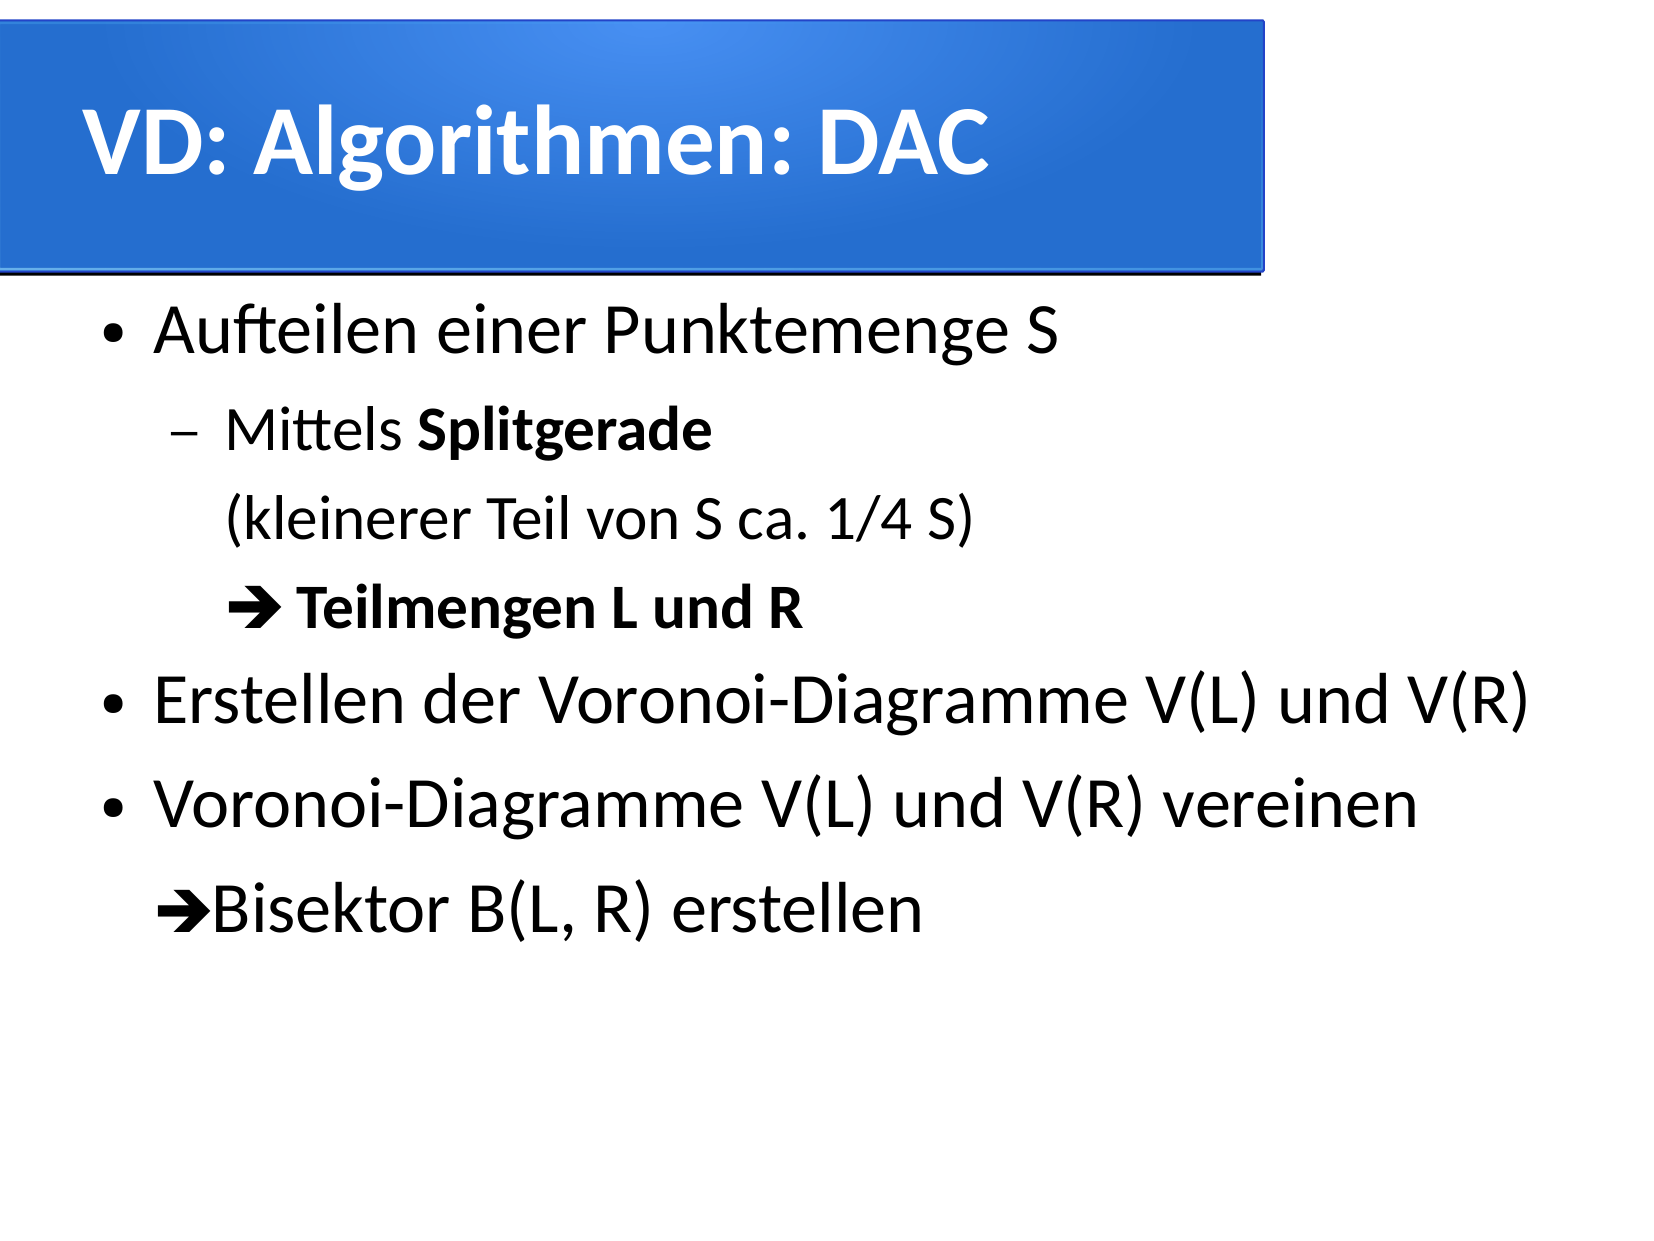

# VD: Algorithmen: DAC
Aufteilen einer Punktemenge S
Mittels Splitgerade
(kleinerer Teil von S ca. 1/4 S)
 Teilmengen L und R
Erstellen der Voronoi-Diagramme V(L) und V(R)
Voronoi-Diagramme V(L) und V(R) vereinen
Bisektor B(L, R) erstellen